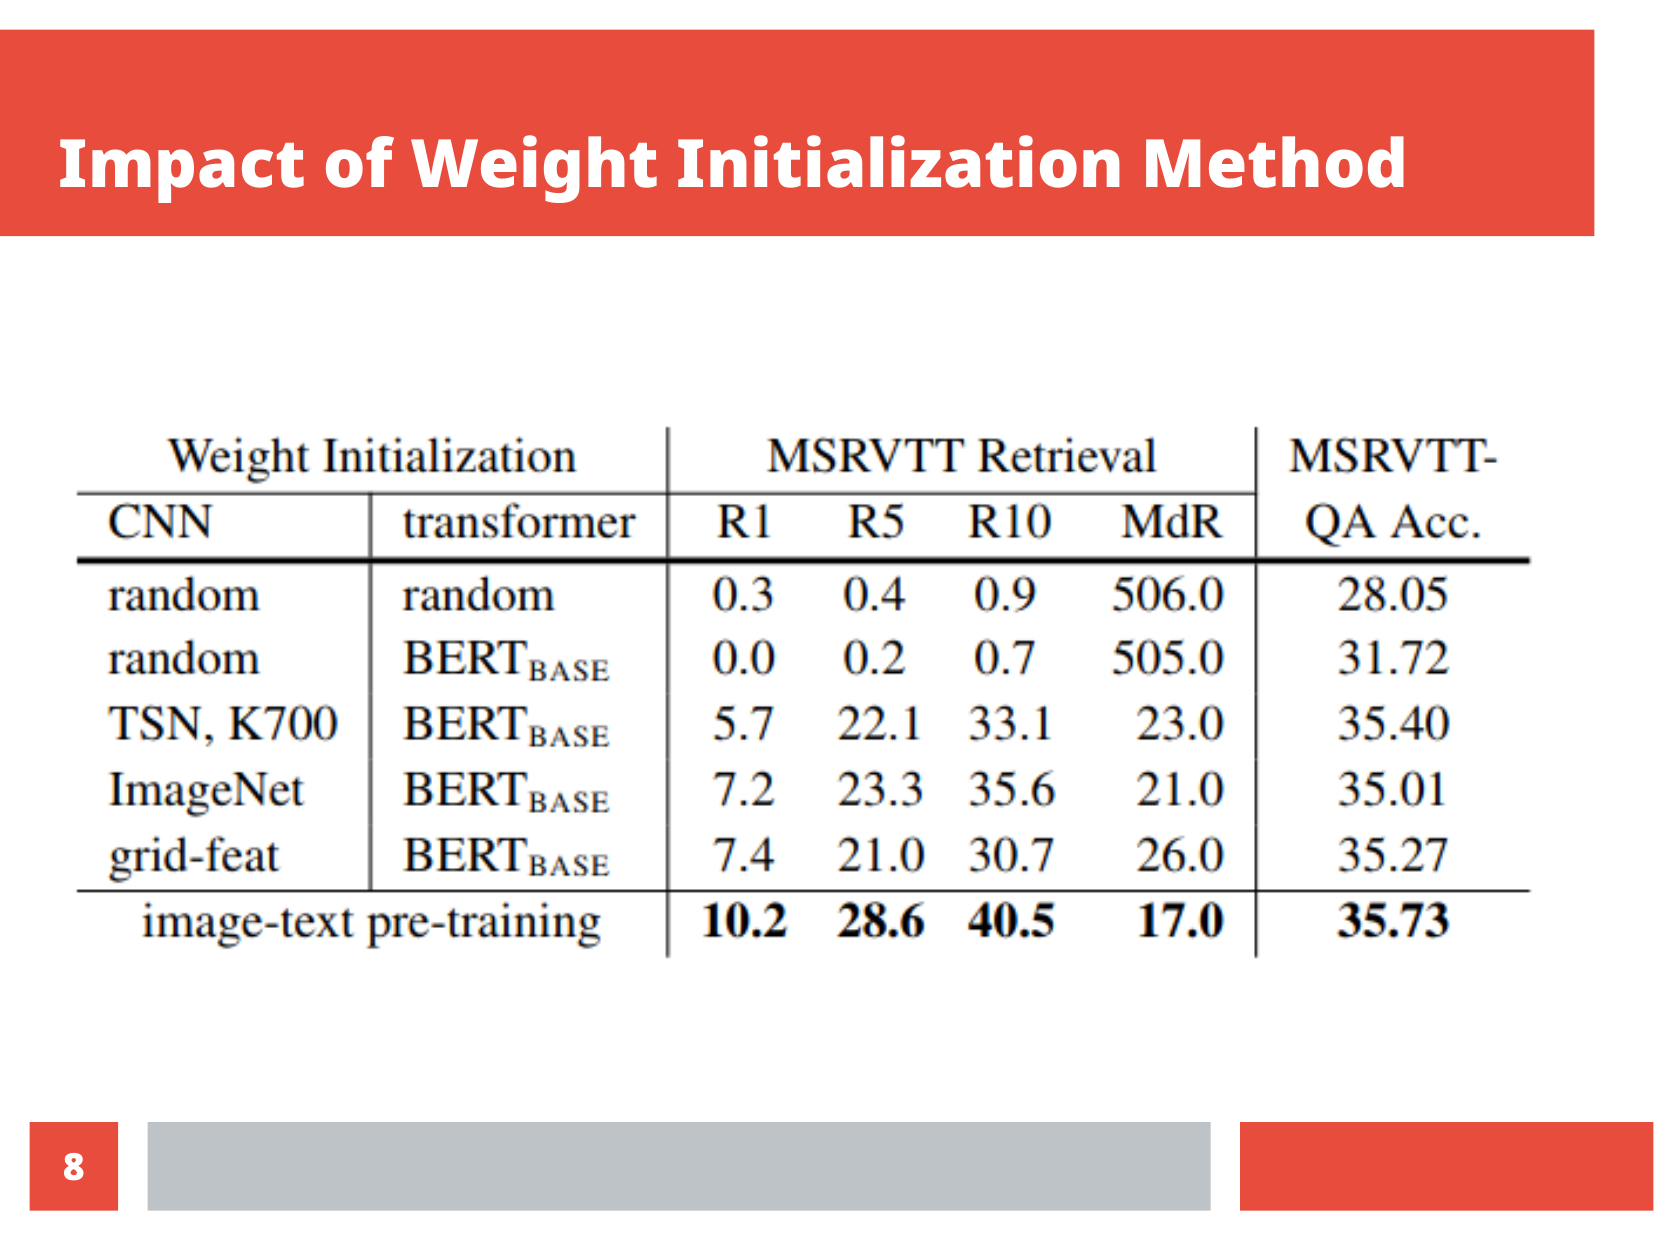

# Impact of Weight Initialization Method
8